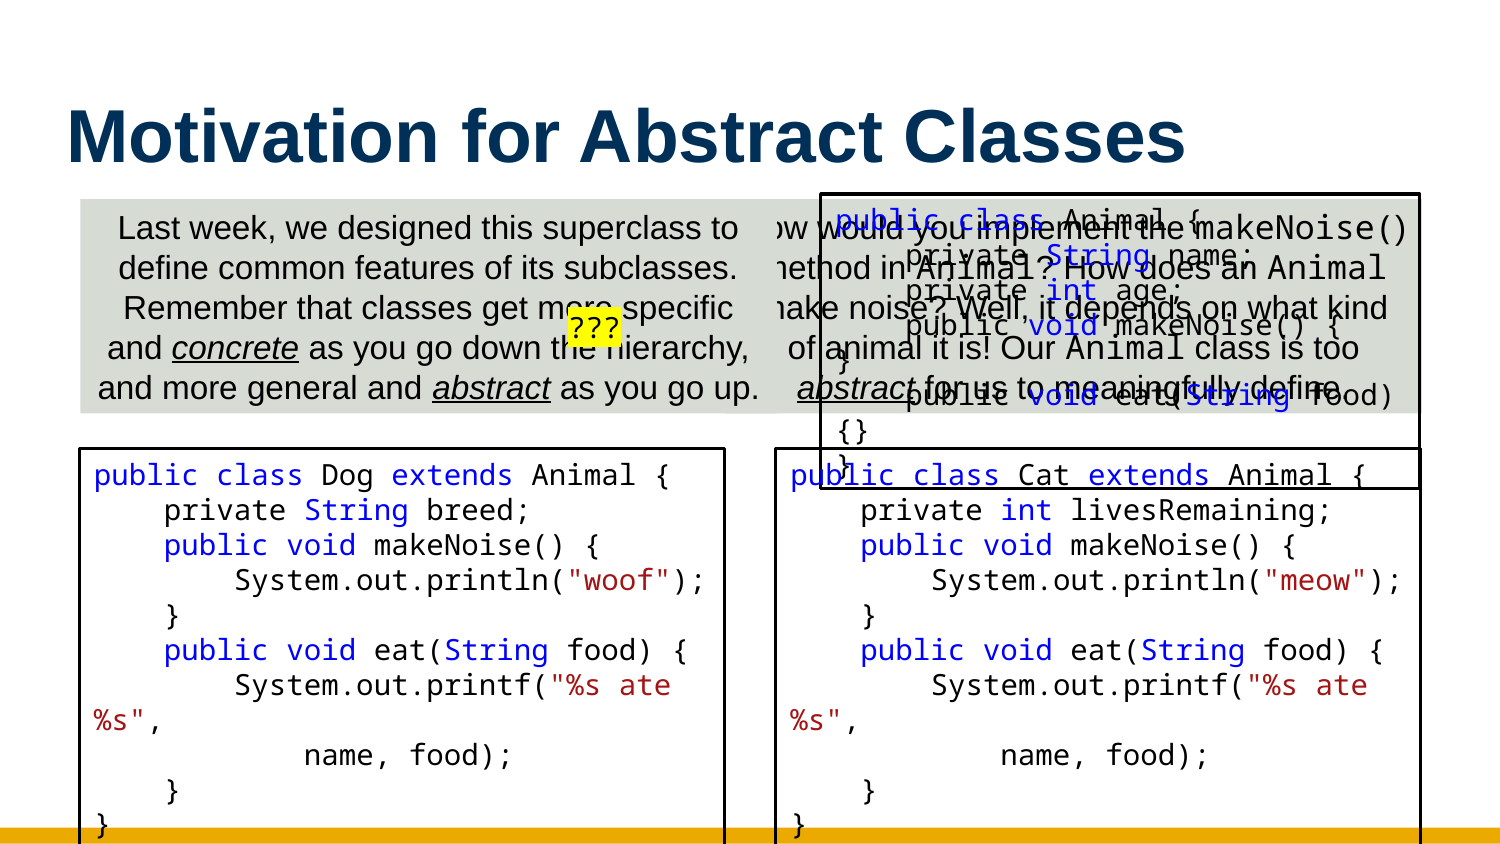

# Motivation for Abstract Classes
public class Animal {
    private String name;
    private int age;
    public void makeNoise() { }
    public void eat(String food) {}
}
Last week, we designed this superclass to define common features of its subclasses. Remember that classes get more specific and concrete as you go down the hierarchy, and more general and abstract as you go up.
How would you implement the makeNoise() method in Animal? How does an Animal make noise? Well, it depends on what kind of animal it is! Our Animal class is too abstract for us to meaningfully define.
???
public class Dog extends Animal {
    private String breed;
 public void makeNoise() {
 System.out.println("woof");
 }
 public void eat(String food) {
 System.out.printf("%s ate %s",
 name, food);
 }
}
public class Cat extends Animal {
 private int livesRemaining;
 public void makeNoise() {
 System.out.println("meow");
 }
 public void eat(String food) {
 System.out.printf("%s ate %s",
 name, food);
 }
}